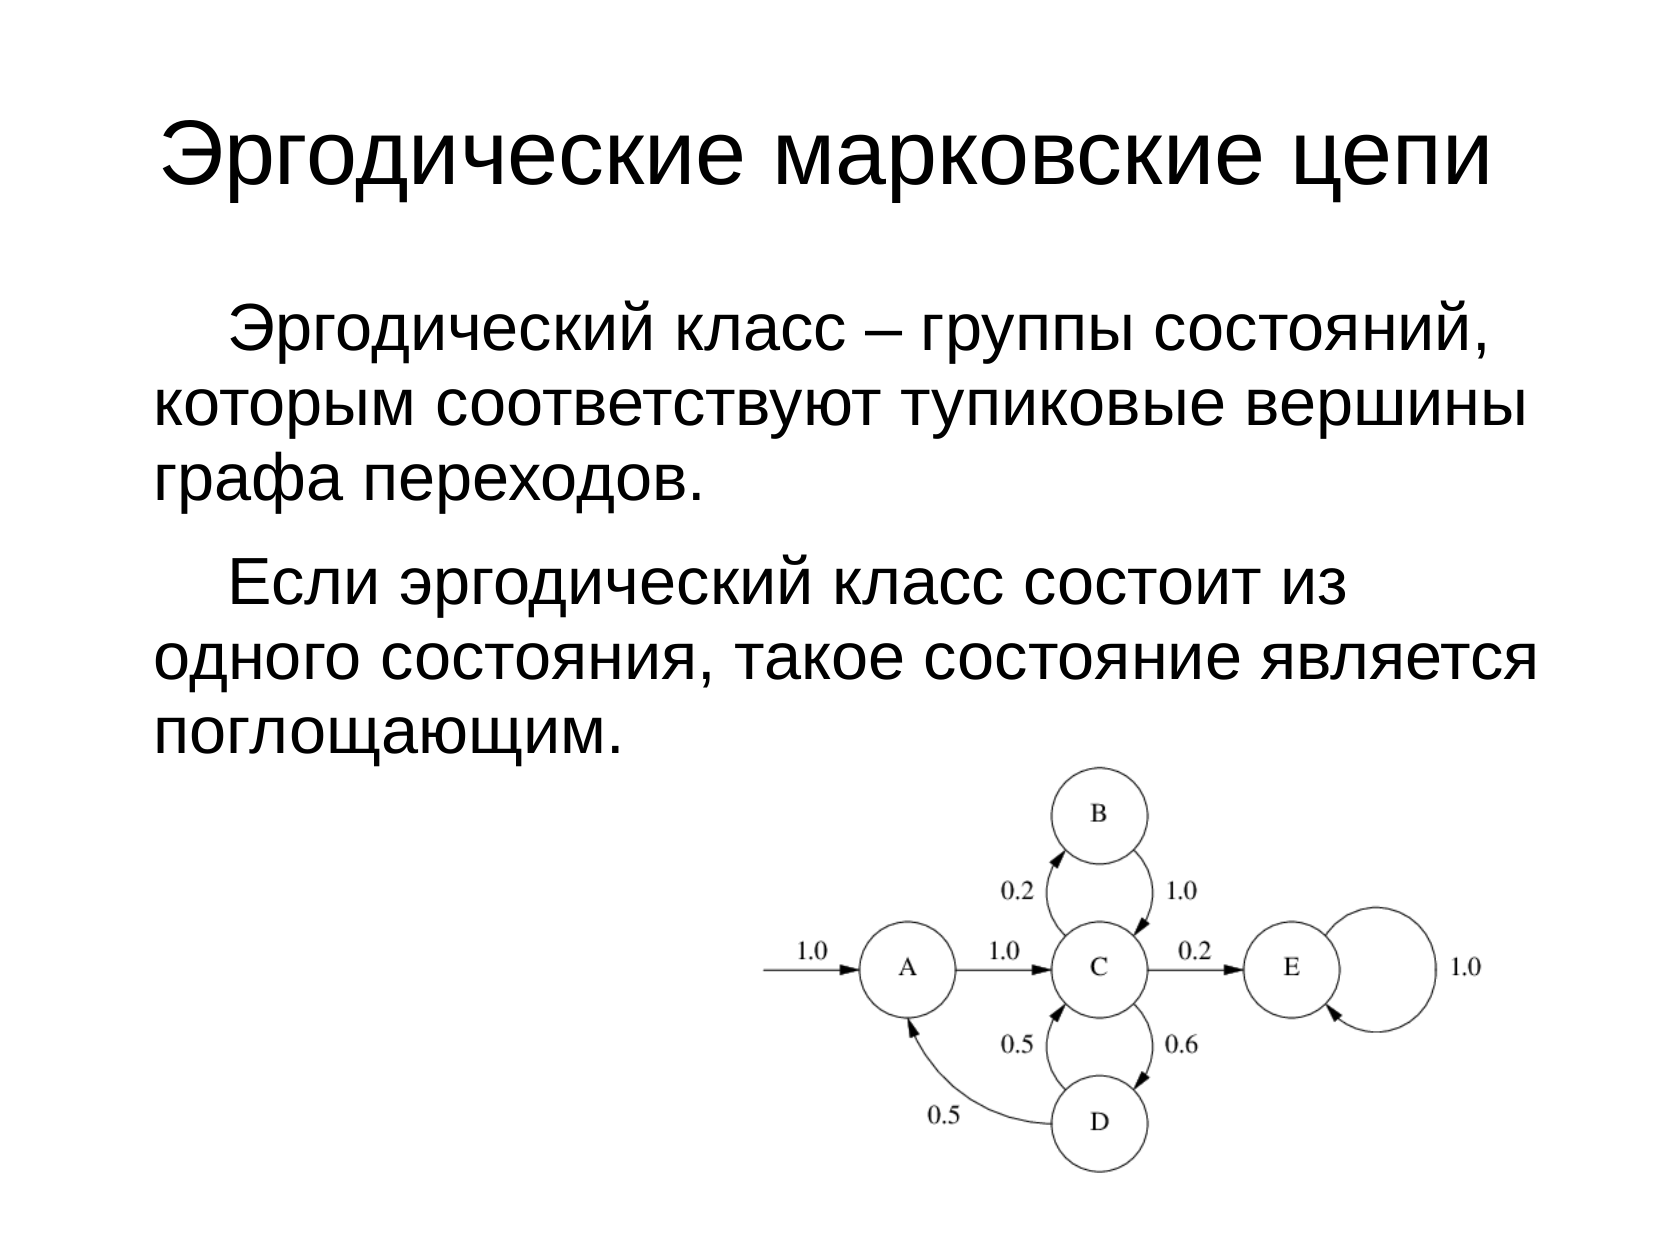

# Эргодические марковские цепи
 Эргодический класс ‒ группы состояний, которым соответствуют тупиковые вершины графа переходов.
 Если эргодический класс состоит из одного состояния, такое состояние является поглощающим.